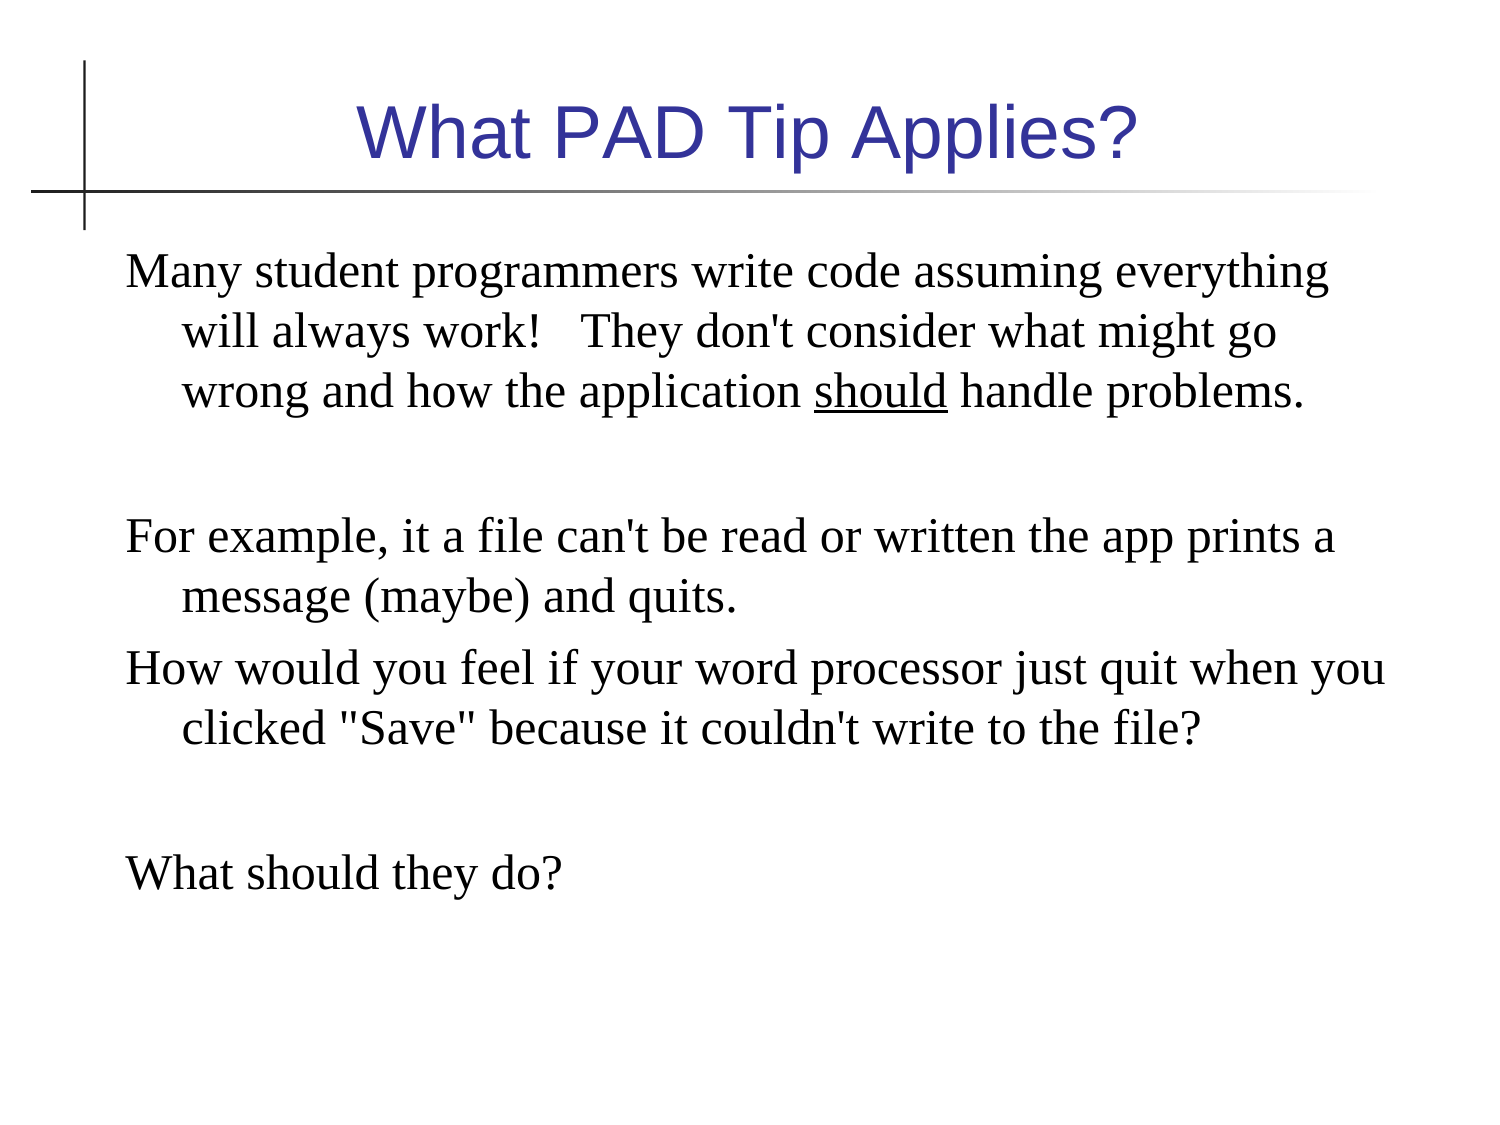

# What PAD Tip Applies?
Many student programmers write code assuming everything will always work! They don't consider what might go wrong and how the application should handle problems.
For example, it a file can't be read or written the app prints a message (maybe) and quits.
How would you feel if your word processor just quit when you clicked "Save" because it couldn't write to the file?
What should they do?